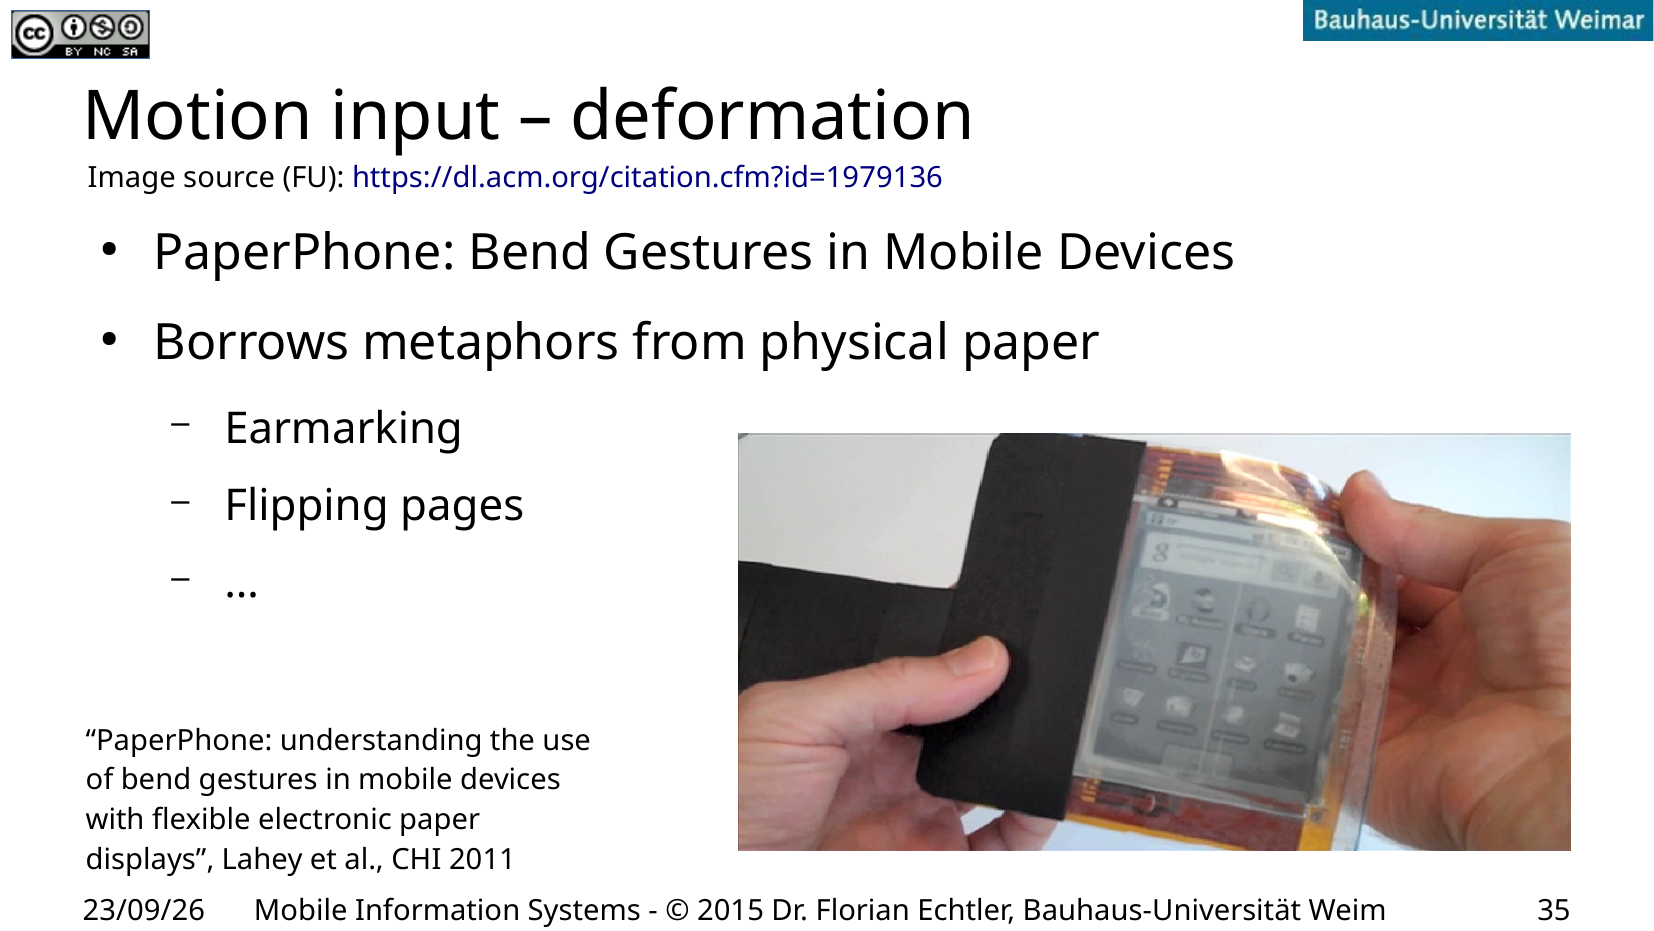

# Motion input – deformation
Image source (FU): https://dl.acm.org/citation.cfm?id=1979136
PaperPhone: Bend Gestures in Mobile Devices
Borrows metaphors from physical paper
Earmarking
Flipping pages
…
“PaperPhone: understanding the use of bend gestures in mobile devices with flexible electronic paper displays”, Lahey et al., CHI 2011
Mobile Information Systems - © 2015 Dr. Florian Echtler, Bauhaus-Universität Weimar
35